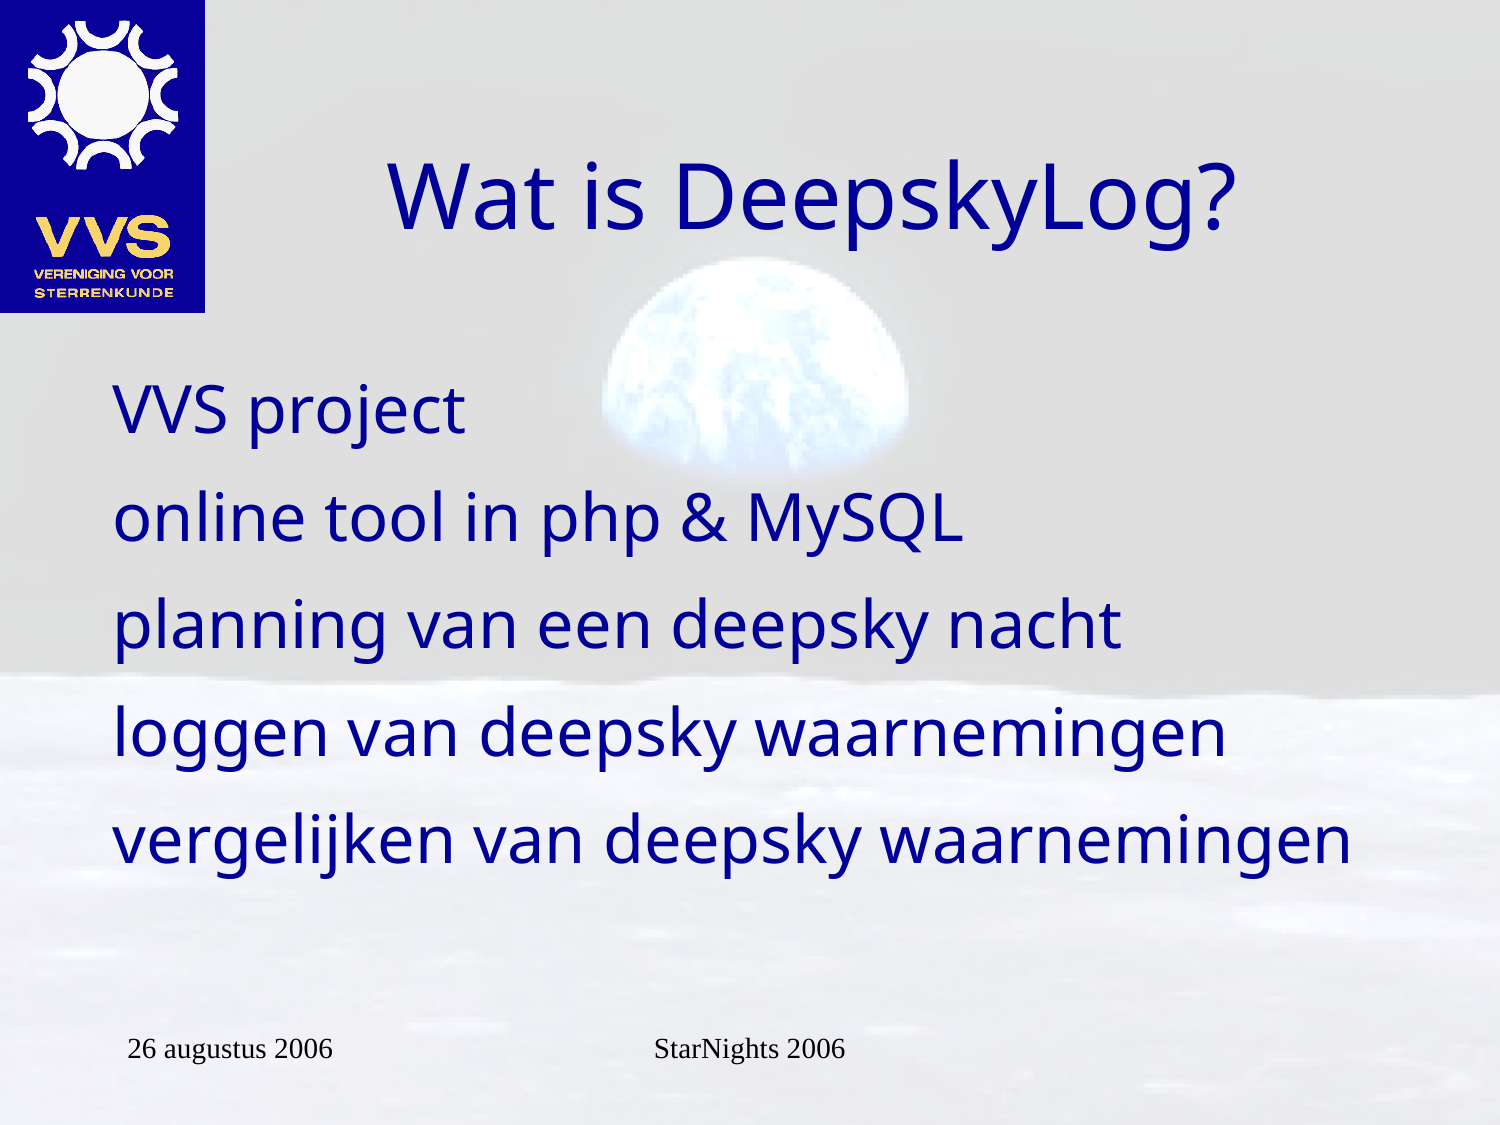

# Wat is DeepskyLog?
VVS project
online tool in php & MySQL
planning van een deepsky nacht
loggen van deepsky waarnemingen
vergelijken van deepsky waarnemingen
26 augustus 2006
StarNights 2006